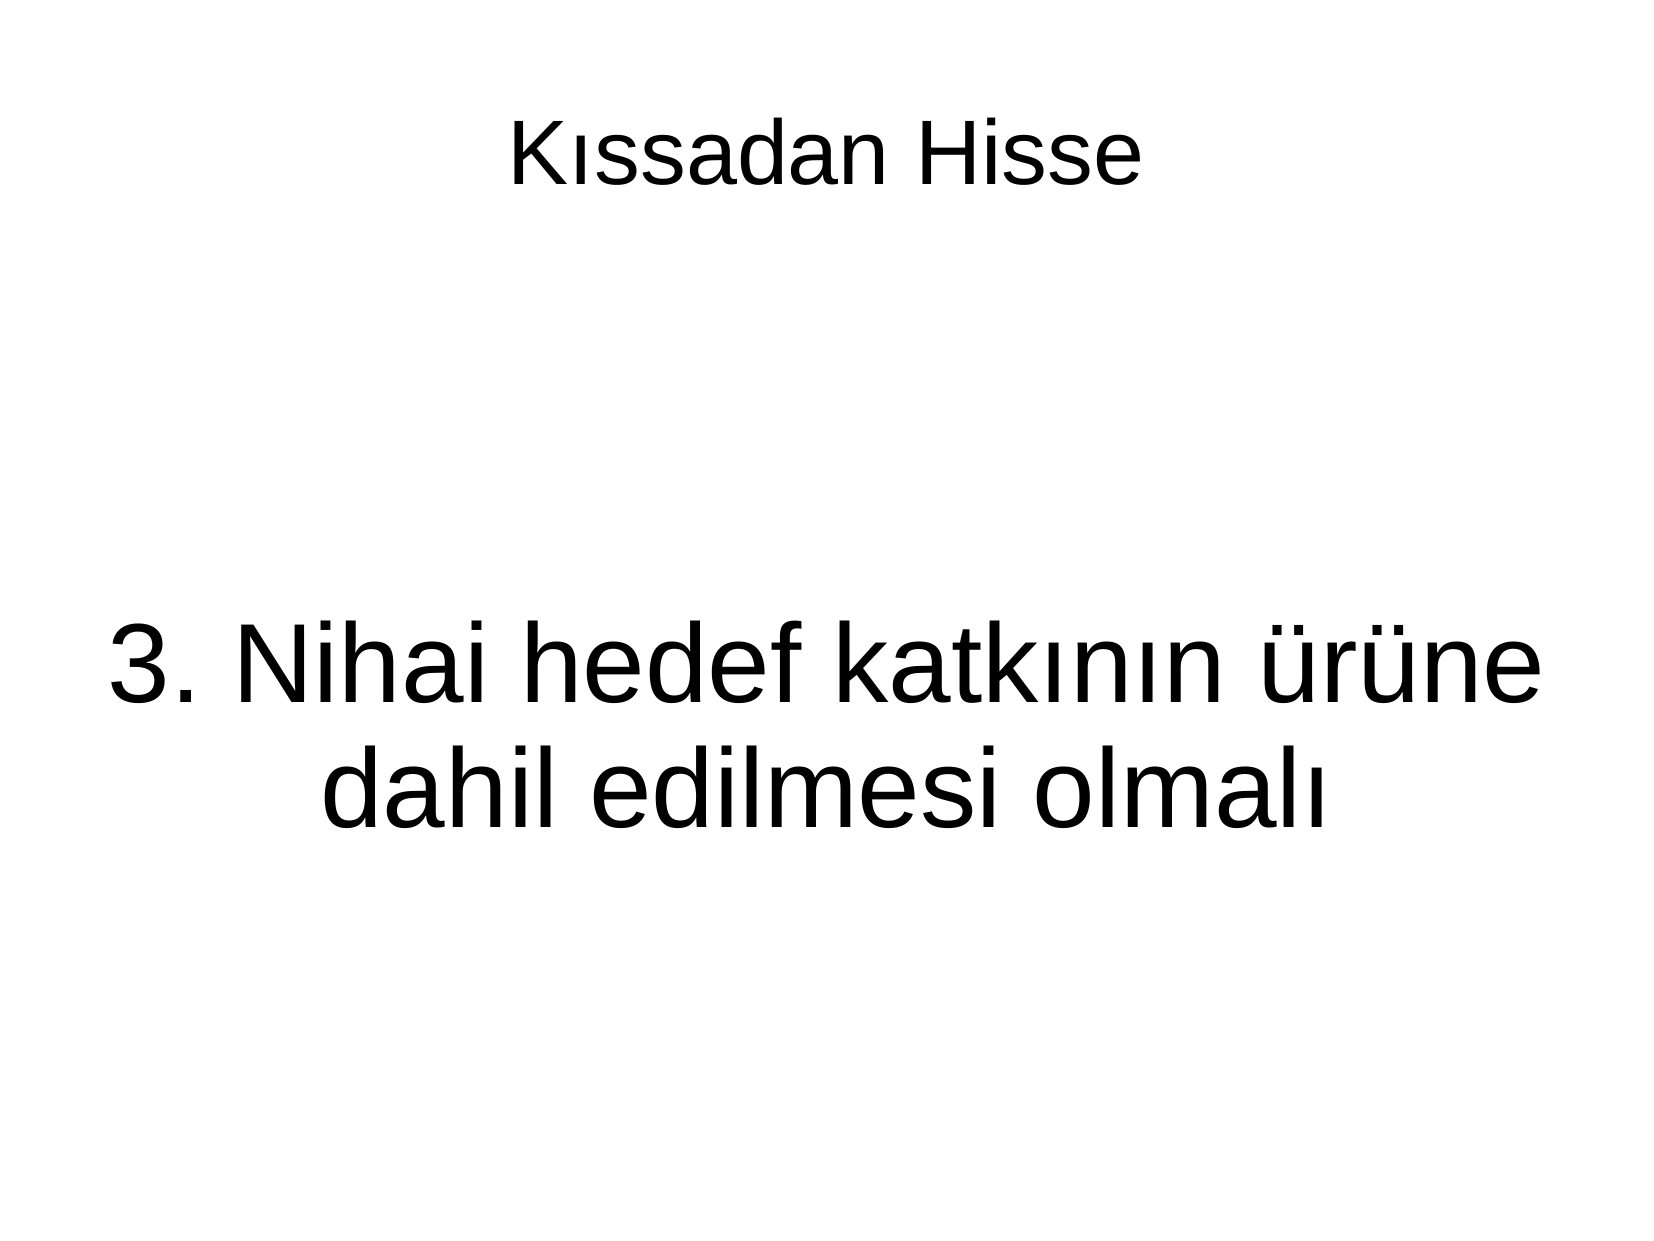

# Kıssadan Hisse
3. Nihai hedef katkının ürüne dahil edilmesi olmalı